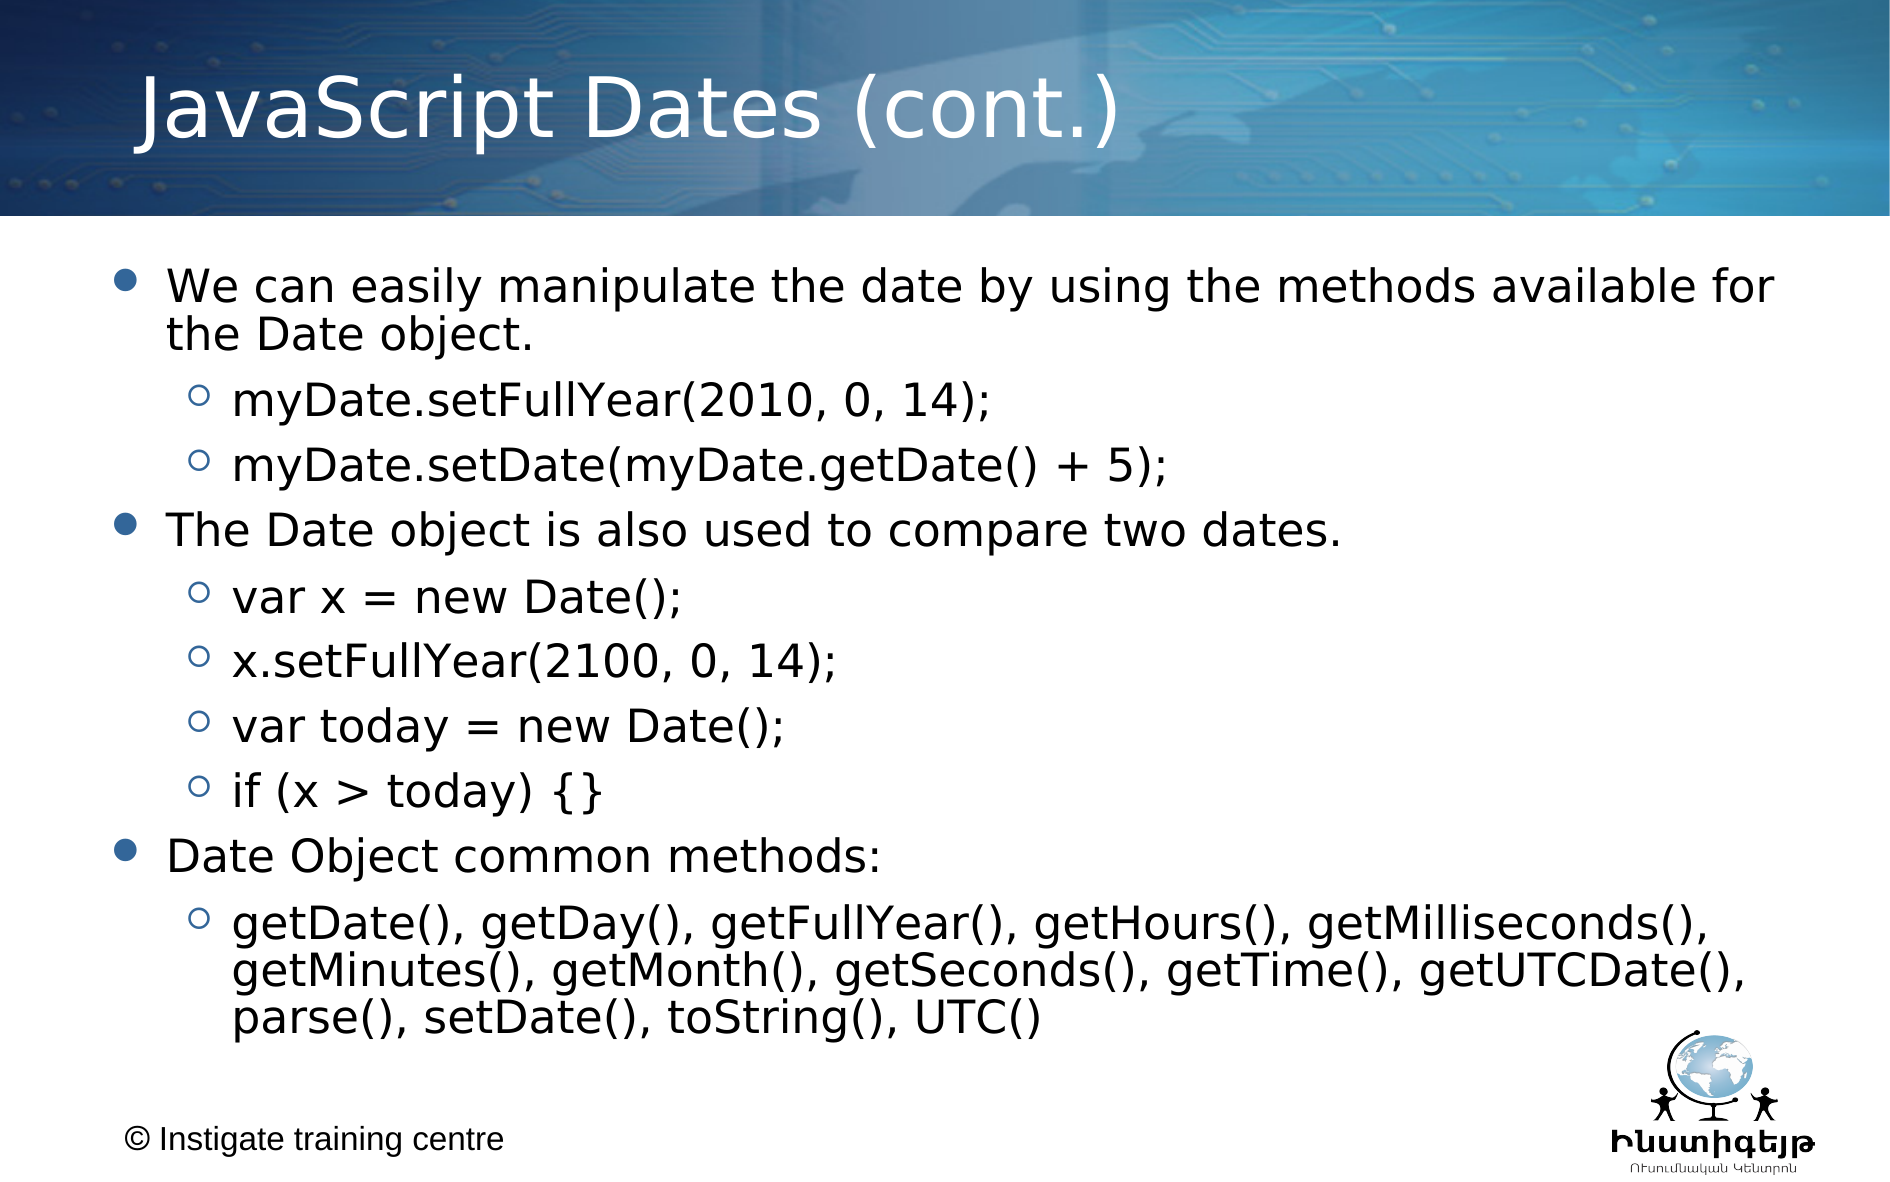

JavaScript Dates (cont.)
# We can easily manipulate the date by using the methods available for the Date object.
myDate.setFullYear(2010, 0, 14);
myDate.setDate(myDate.getDate() + 5);
The Date object is also used to compare two dates.
var x = new Date();
x.setFullYear(2100, 0, 14);
var today = new Date();
if (x > today) {}
Date Object common methods:
getDate(), getDay(), getFullYear(), getHours(), getMilliseconds(), getMinutes(), getMonth(), getSeconds(), getTime(), getUTCDate(), parse(), setDate(), toString(), UTC()